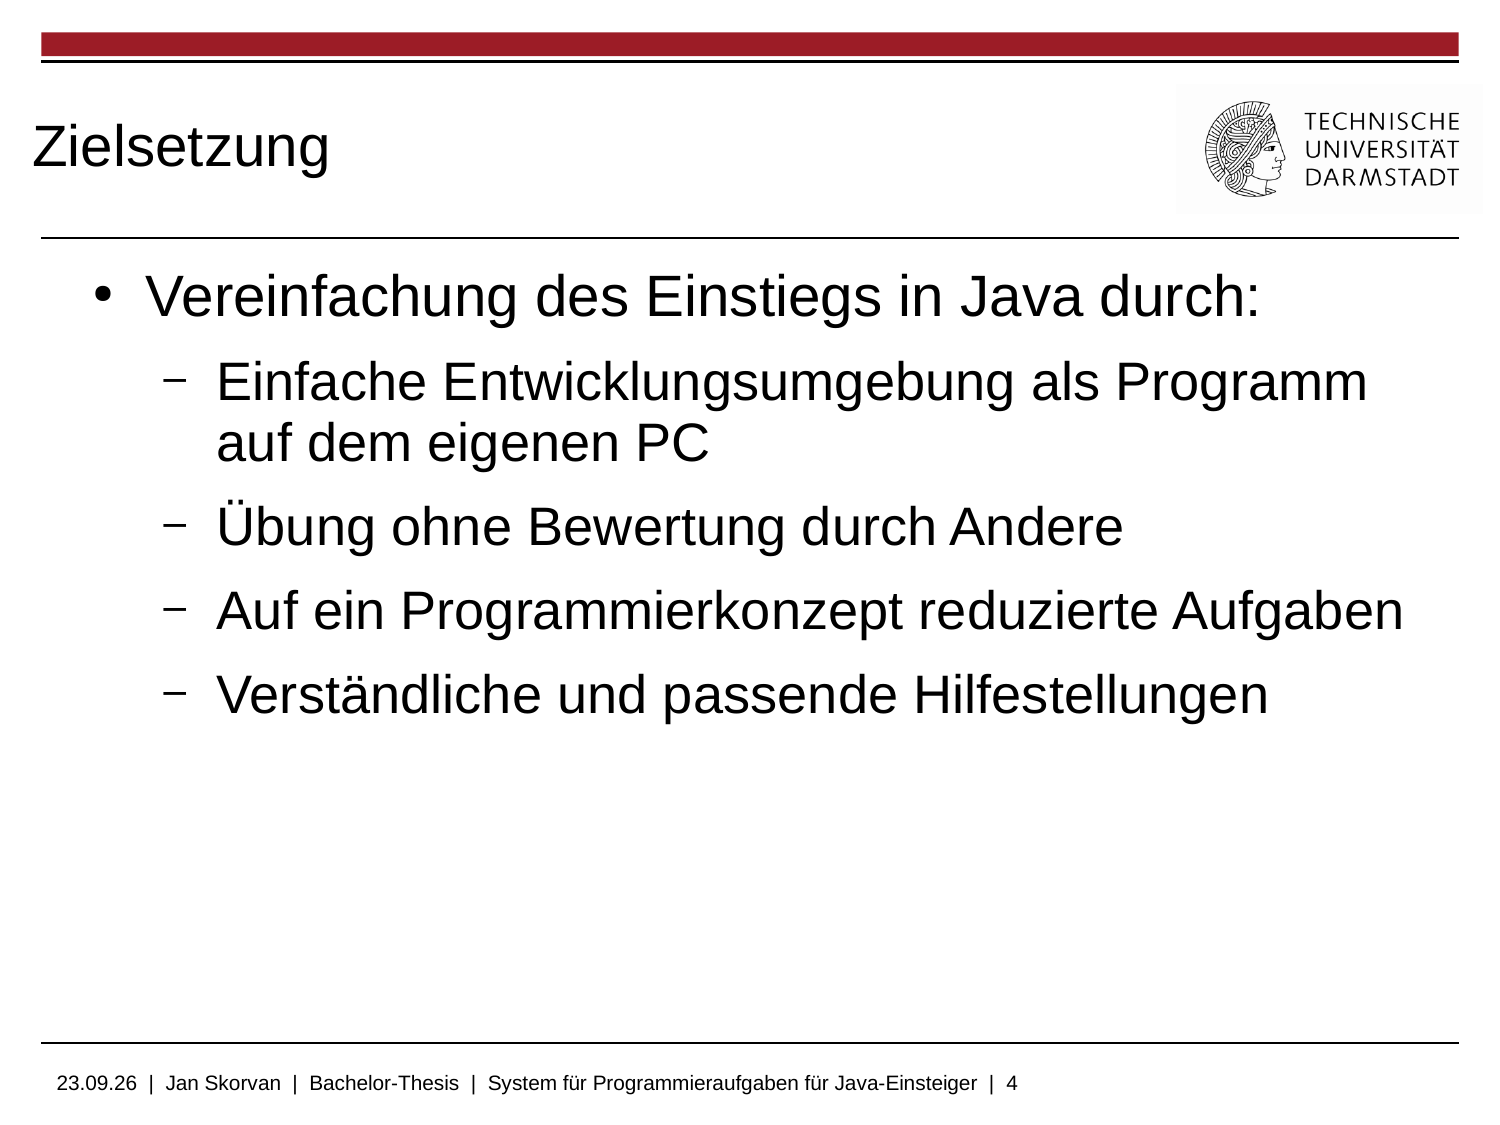

# Zielsetzung
Vereinfachung des Einstiegs in Java durch:
Einfache Entwicklungsumgebung als Programm auf dem eigenen PC
Übung ohne Bewertung durch Andere
Auf ein Programmierkonzept reduzierte Aufgaben
Verständliche und passende Hilfestellungen